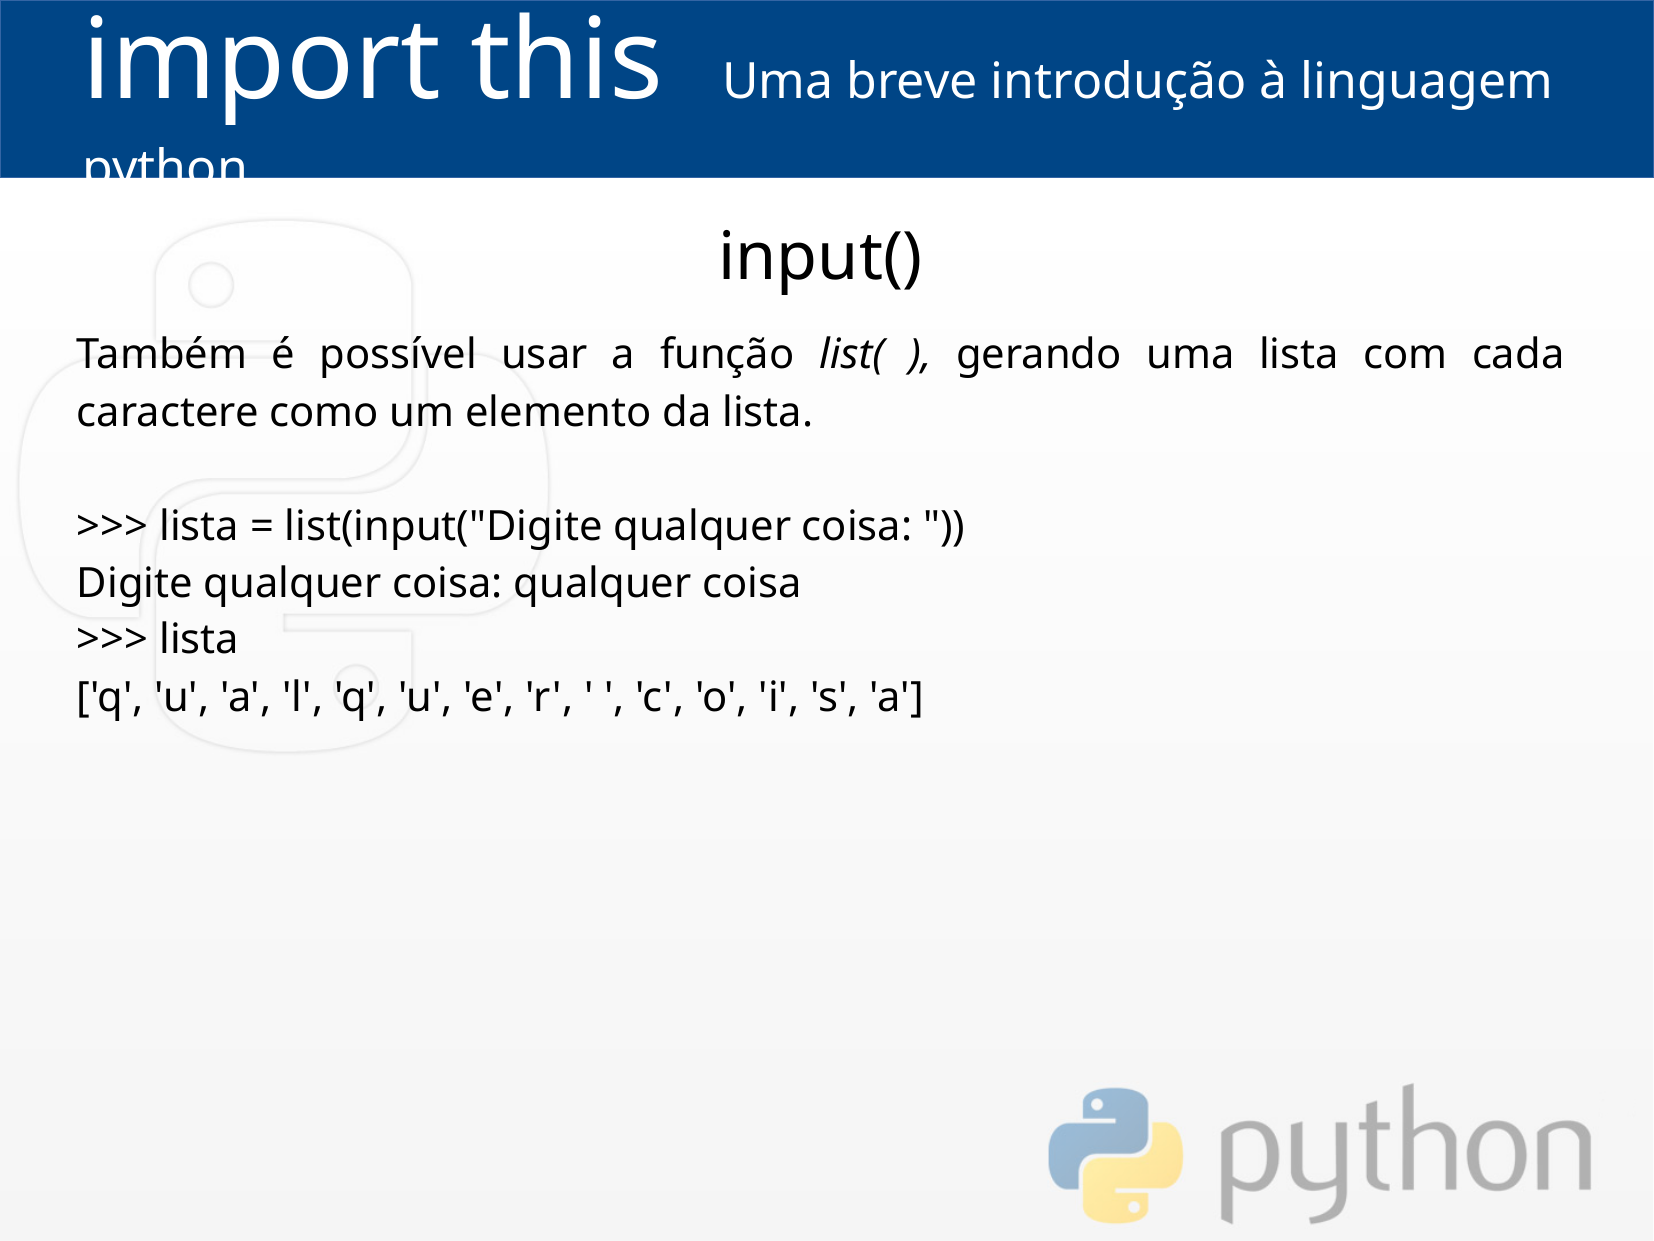

import this Uma breve introdução à linguagem python
input()
# Também é possível usar a função list( ), gerando uma lista com cada caractere como um elemento da lista.
>>> lista = list(input("Digite qualquer coisa: "))
Digite qualquer coisa: qualquer coisa
>>> lista
['q', 'u', 'a', 'l', 'q', 'u', 'e', 'r', ' ', 'c', 'o', 'i', 's', 'a']